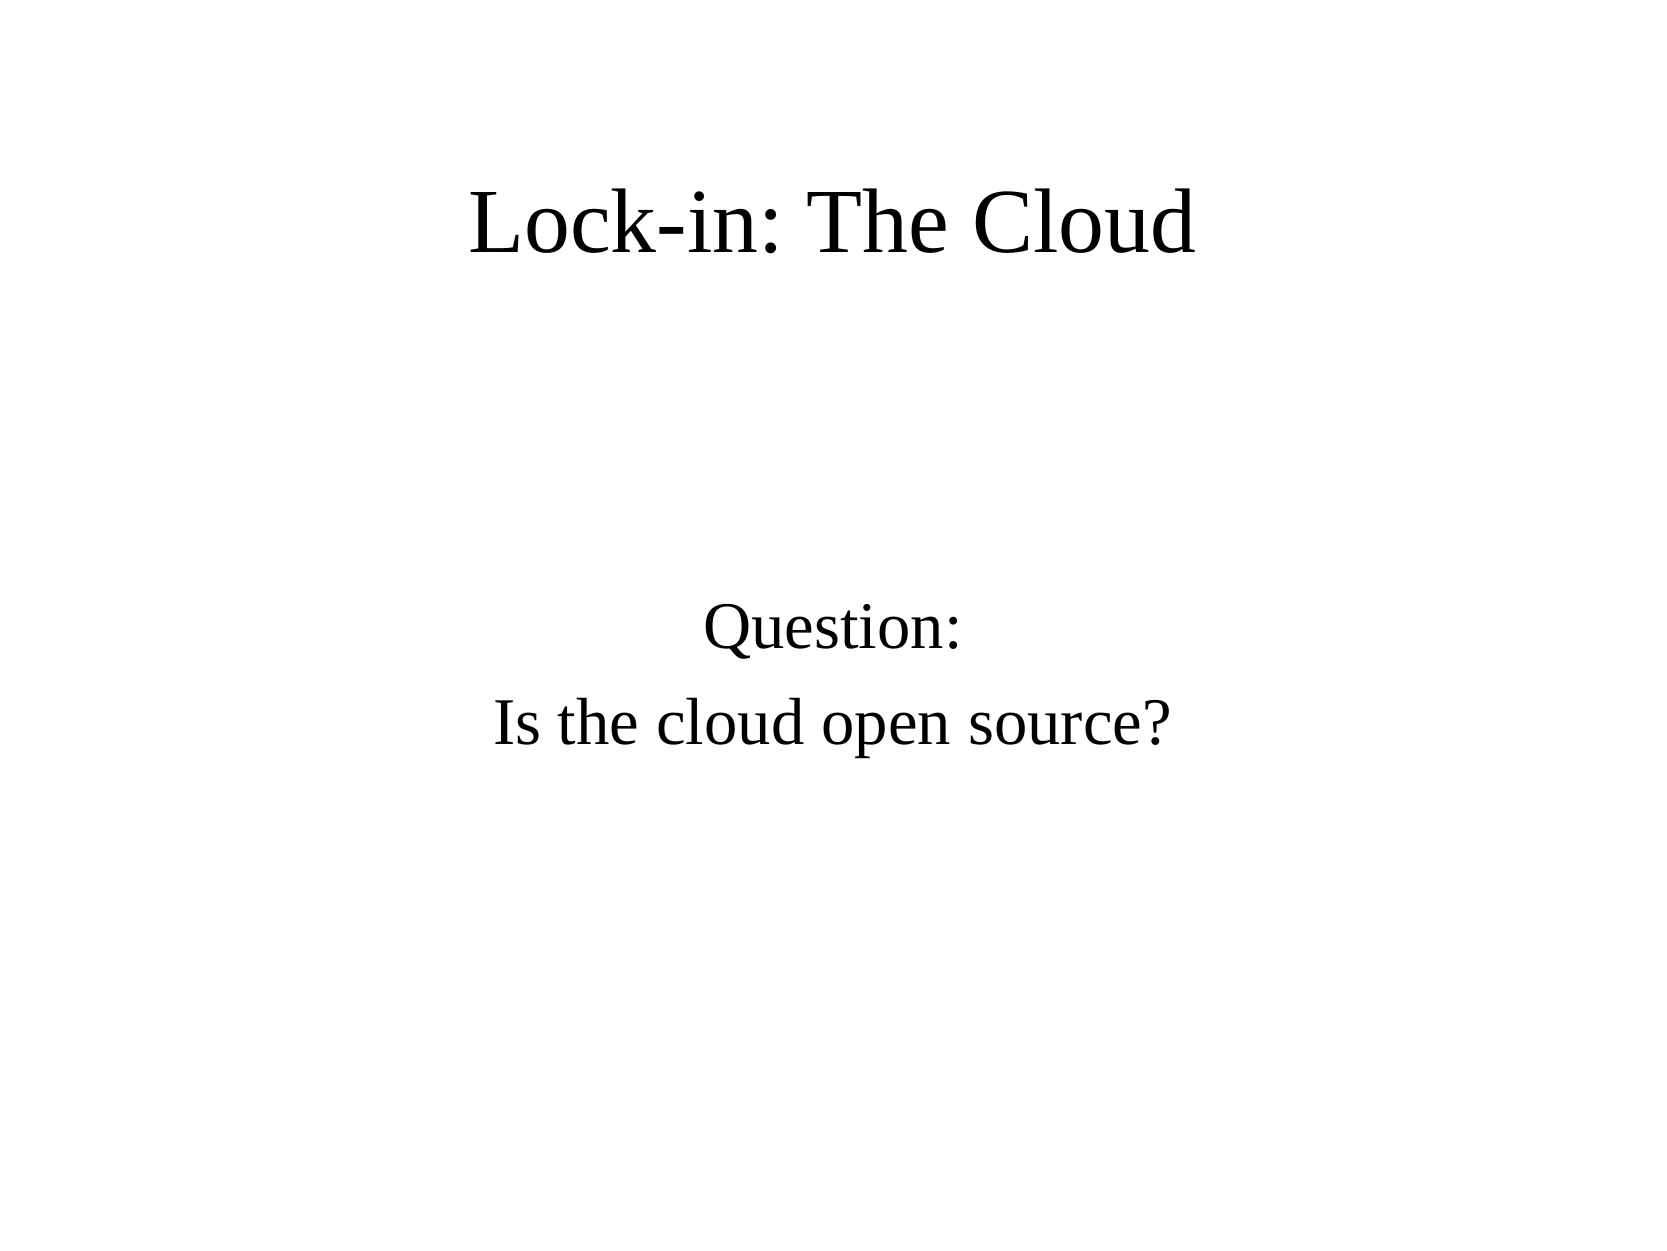

# Lock-in: The Cloud
Question:
Is the cloud open source?